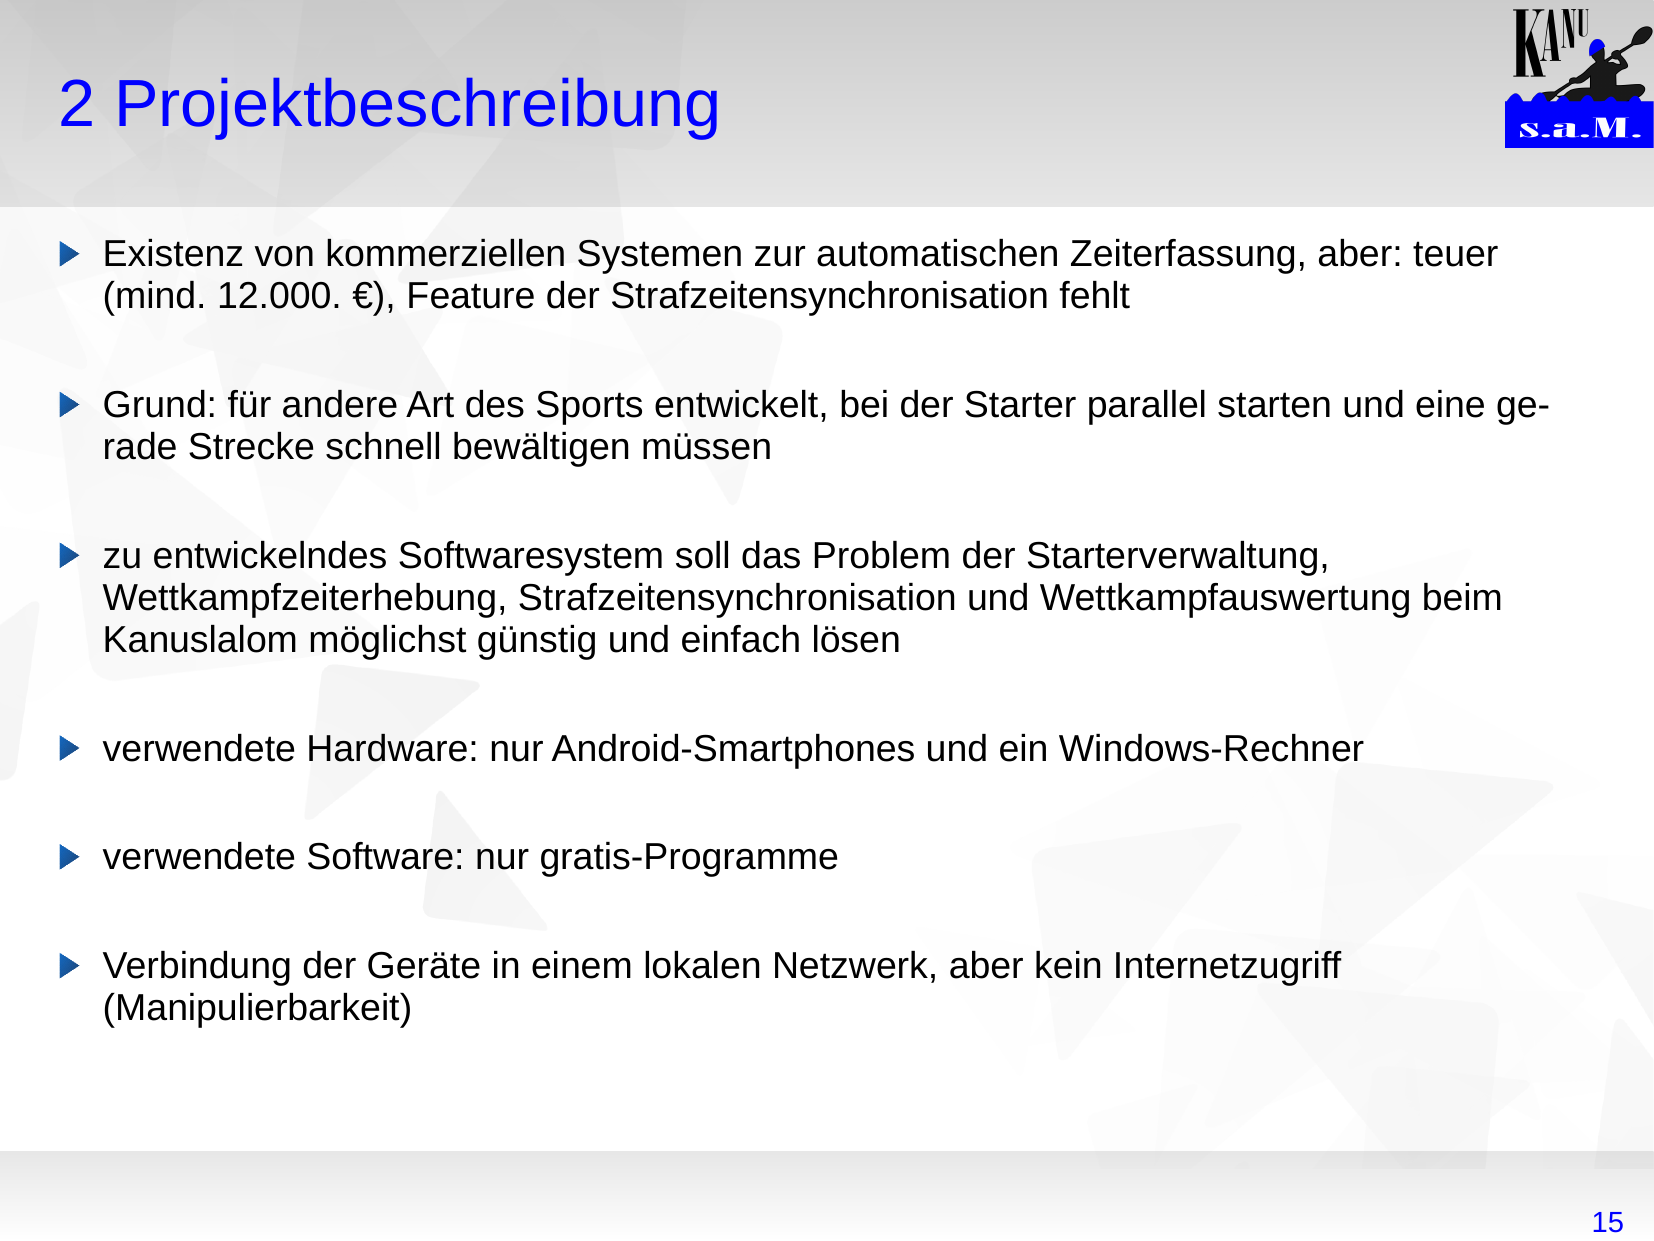

# 2 Projektbeschreibung
Existenz von kommerziellen Systemen zur automatischen Zeiterfassung, aber: teuer (mind. 12.000. €), Feature der Strafzeitensynchronisation fehlt
Grund: für andere Art des Sports entwickelt, bei der Starter parallel starten und eine ge-rade Strecke schnell bewältigen müssen
zu entwickelndes Softwaresystem soll das Problem der Starterverwaltung, Wettkampfzeiterhebung, Strafzeitensynchronisation und Wettkampfauswertung beim Kanuslalom möglichst günstig und einfach lösen
verwendete Hardware: nur Android-Smartphones und ein Windows-Rechner
verwendete Software: nur gratis-Programme
Verbindung der Geräte in einem lokalen Netzwerk, aber kein Internetzugriff (Manipulierbarkeit)
15